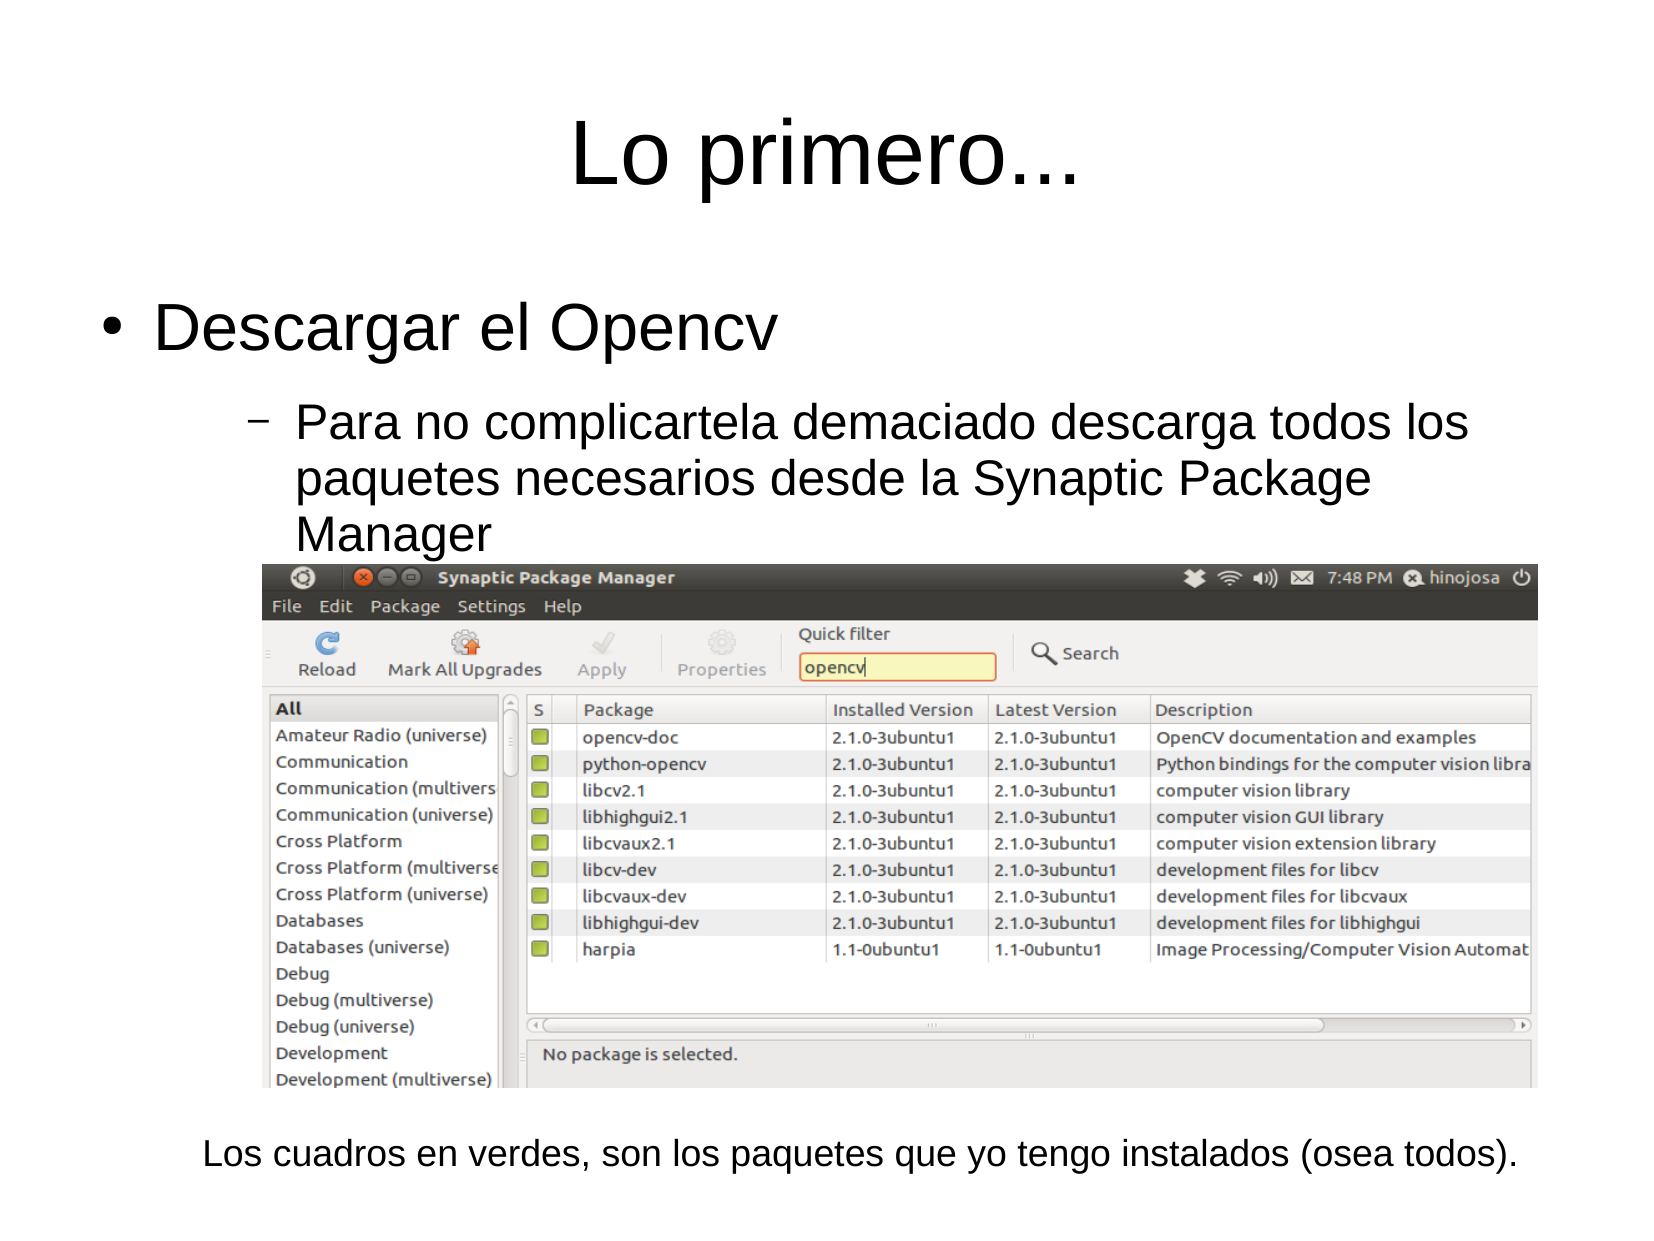

# Lo primero...
Descargar el Opencv
Para no complicartela demaciado descarga todos los paquetes necesarios desde la Synaptic Package Manager
Los cuadros en verdes, son los paquetes que yo tengo instalados (osea todos).